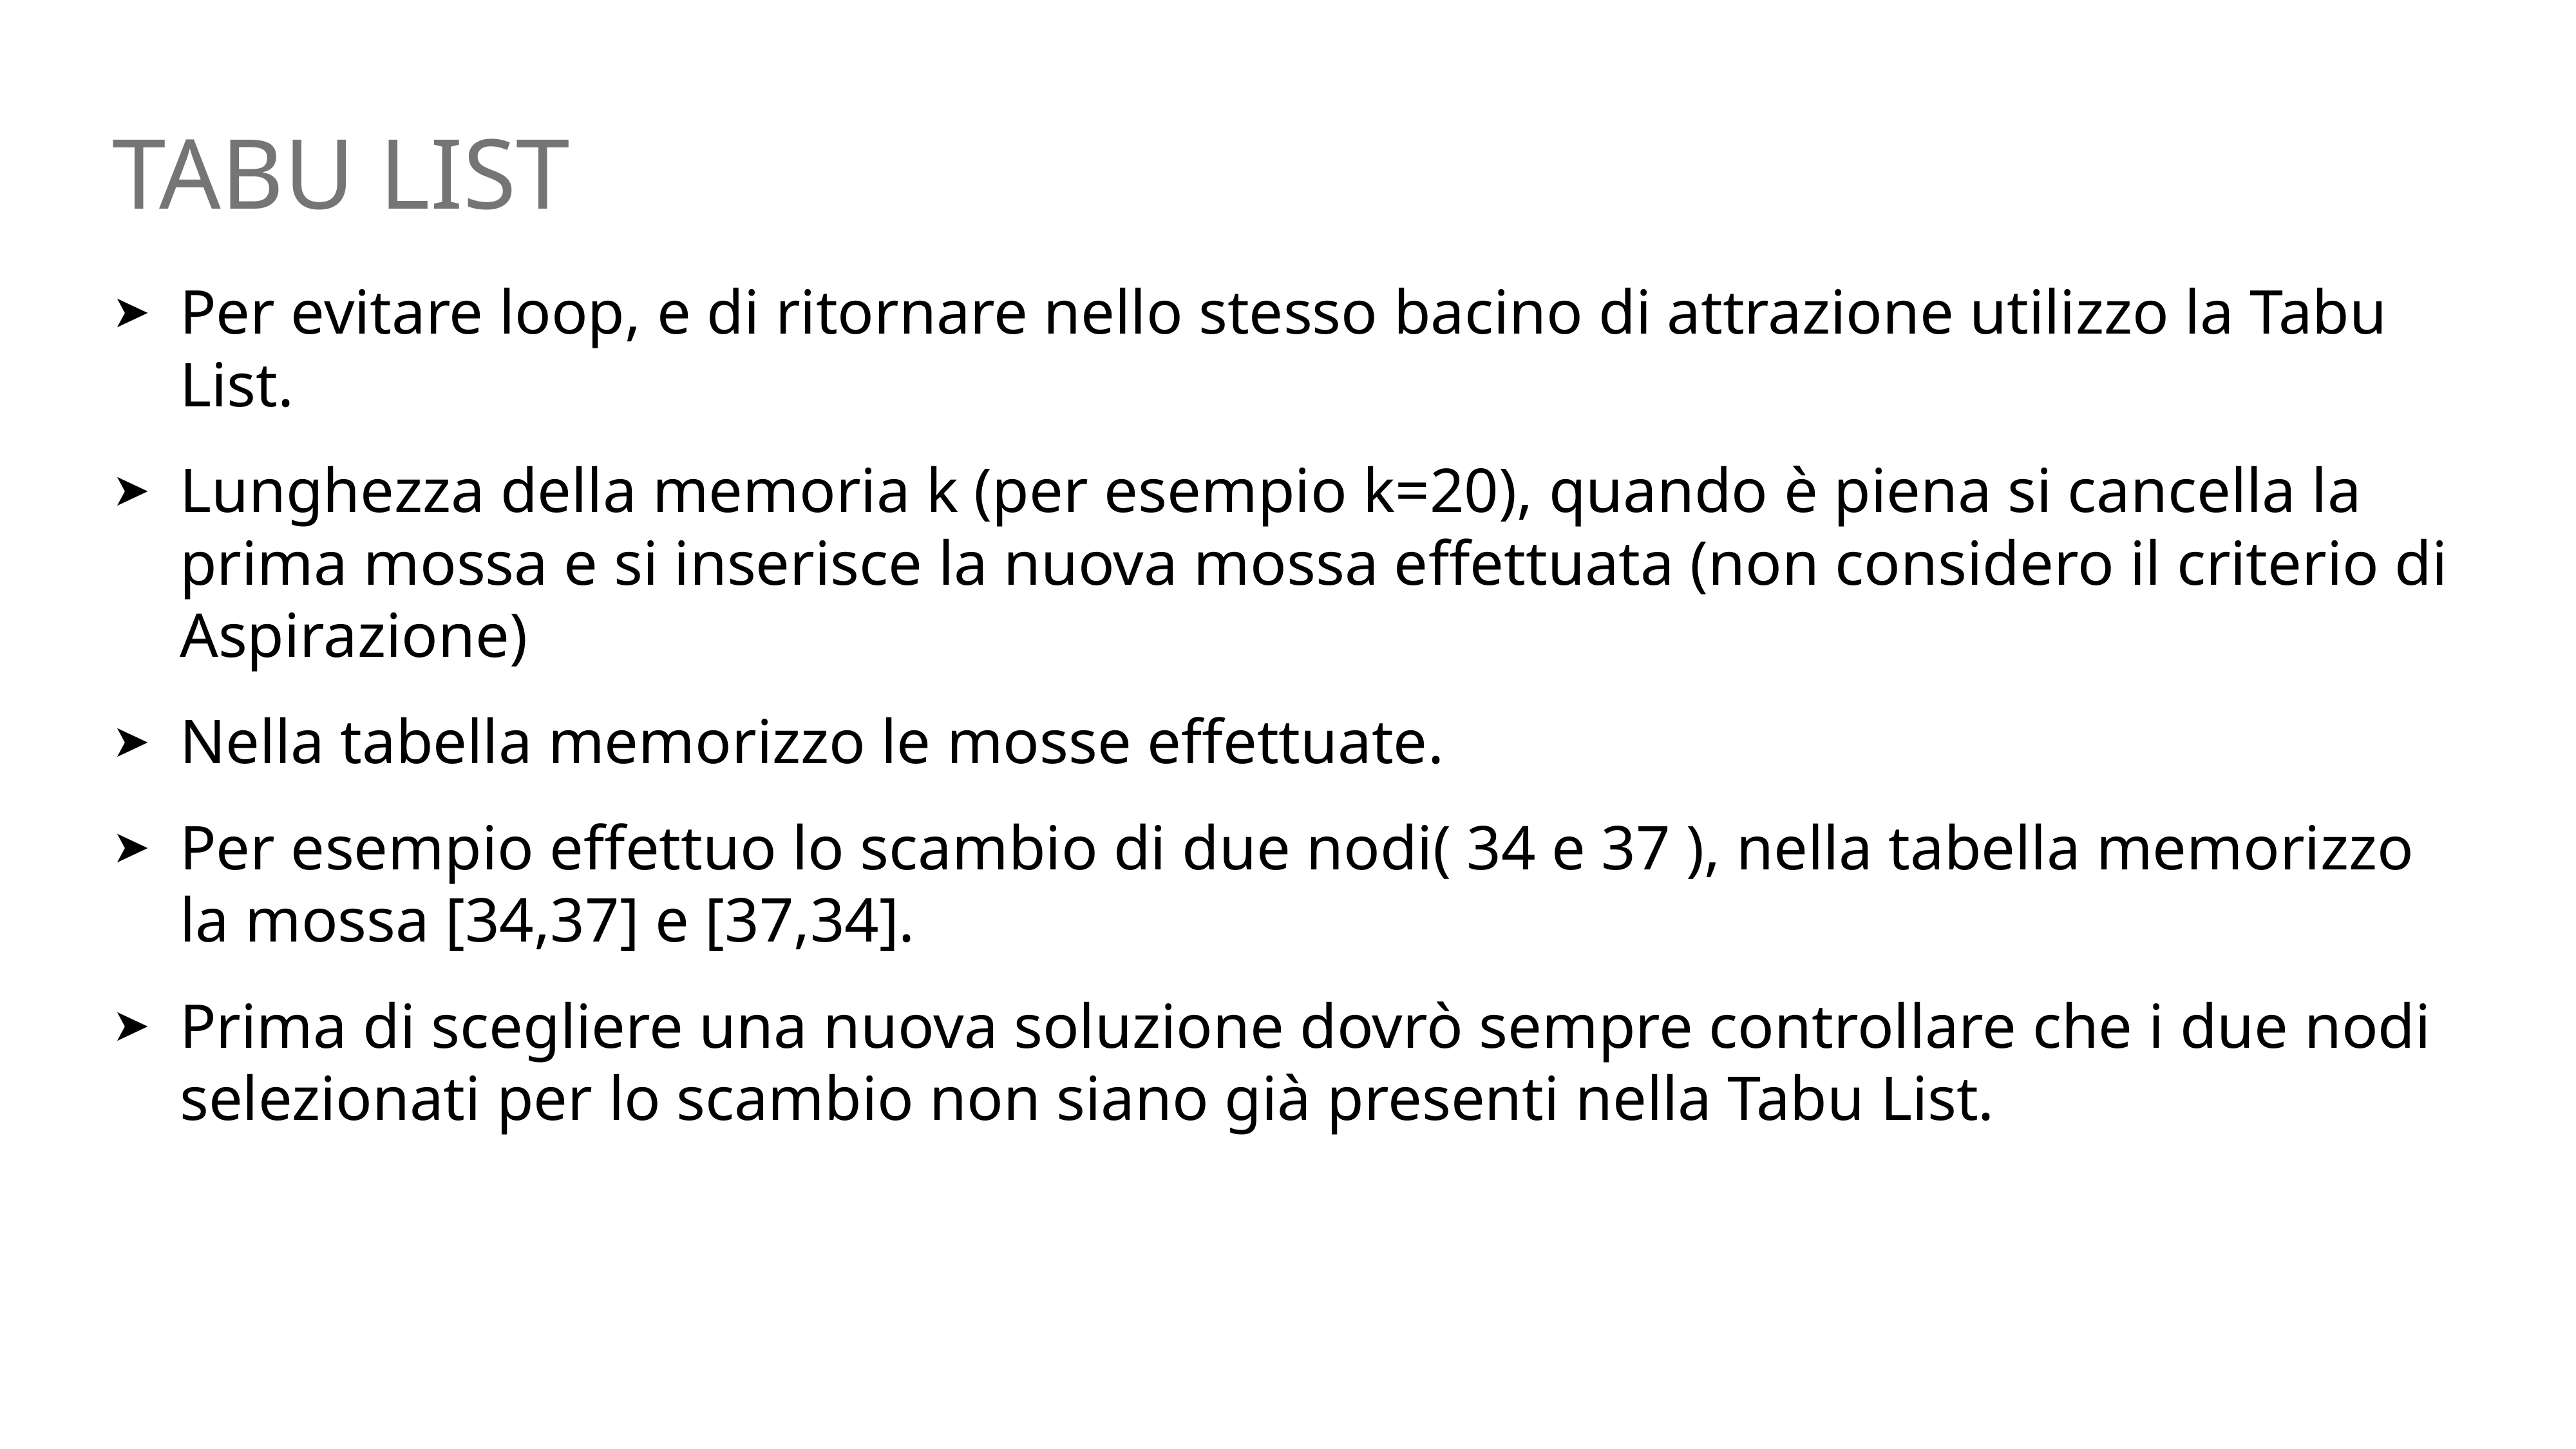

tabu list
#
Per evitare loop, e di ritornare nello stesso bacino di attrazione utilizzo la Tabu List.
Lunghezza della memoria k (per esempio k=20), quando è piena si cancella la prima mossa e si inserisce la nuova mossa effettuata (non considero il criterio di Aspirazione)
Nella tabella memorizzo le mosse effettuate.
Per esempio effettuo lo scambio di due nodi( 34 e 37 ), nella tabella memorizzo la mossa [34,37] e [37,34].
Prima di scegliere una nuova soluzione dovrò sempre controllare che i due nodi selezionati per lo scambio non siano già presenti nella Tabu List.